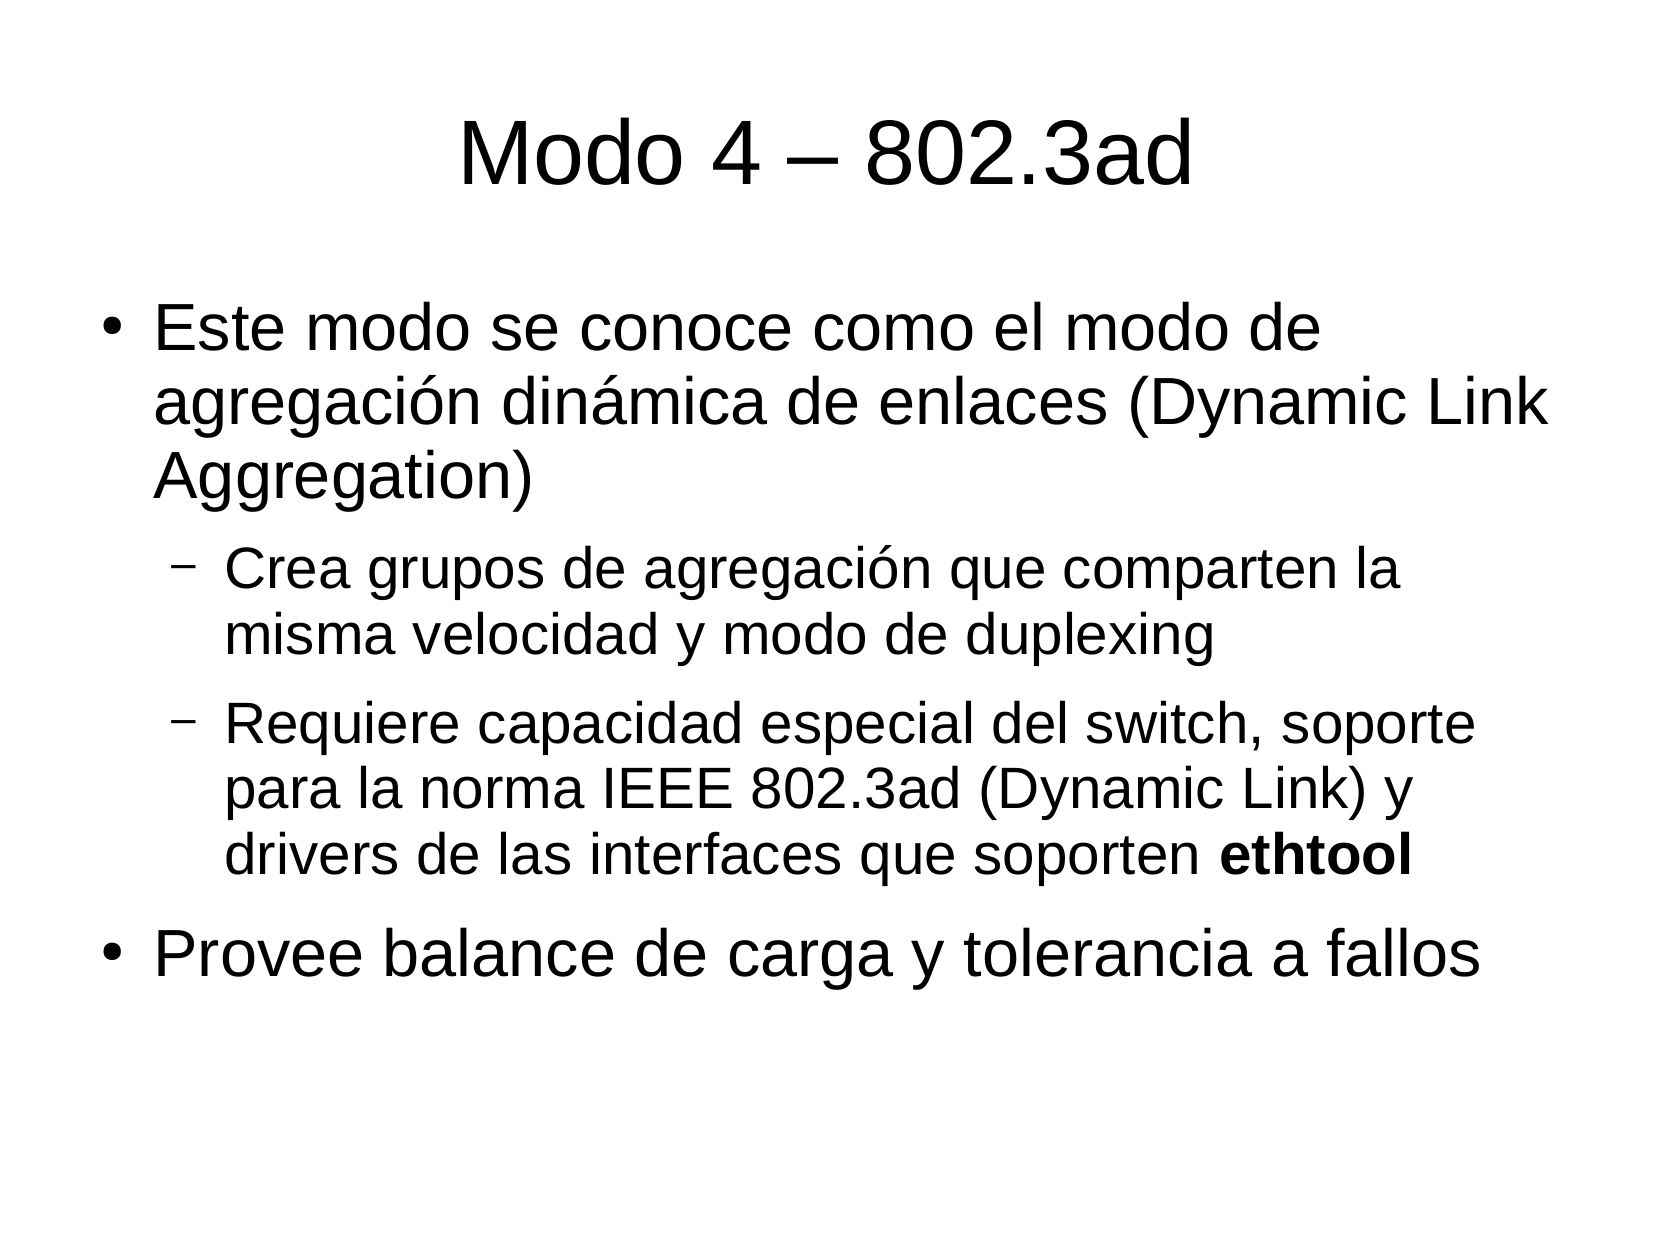

# Modo 4 – 802.3ad
Este modo se conoce como el modo de agregación dinámica de enlaces (Dynamic Link Aggregation)
Crea grupos de agregación que comparten la misma velocidad y modo de duplexing
Requiere capacidad especial del switch, soporte para la norma IEEE 802.3ad (Dynamic Link) y drivers de las interfaces que soporten ethtool
Provee balance de carga y tolerancia a fallos